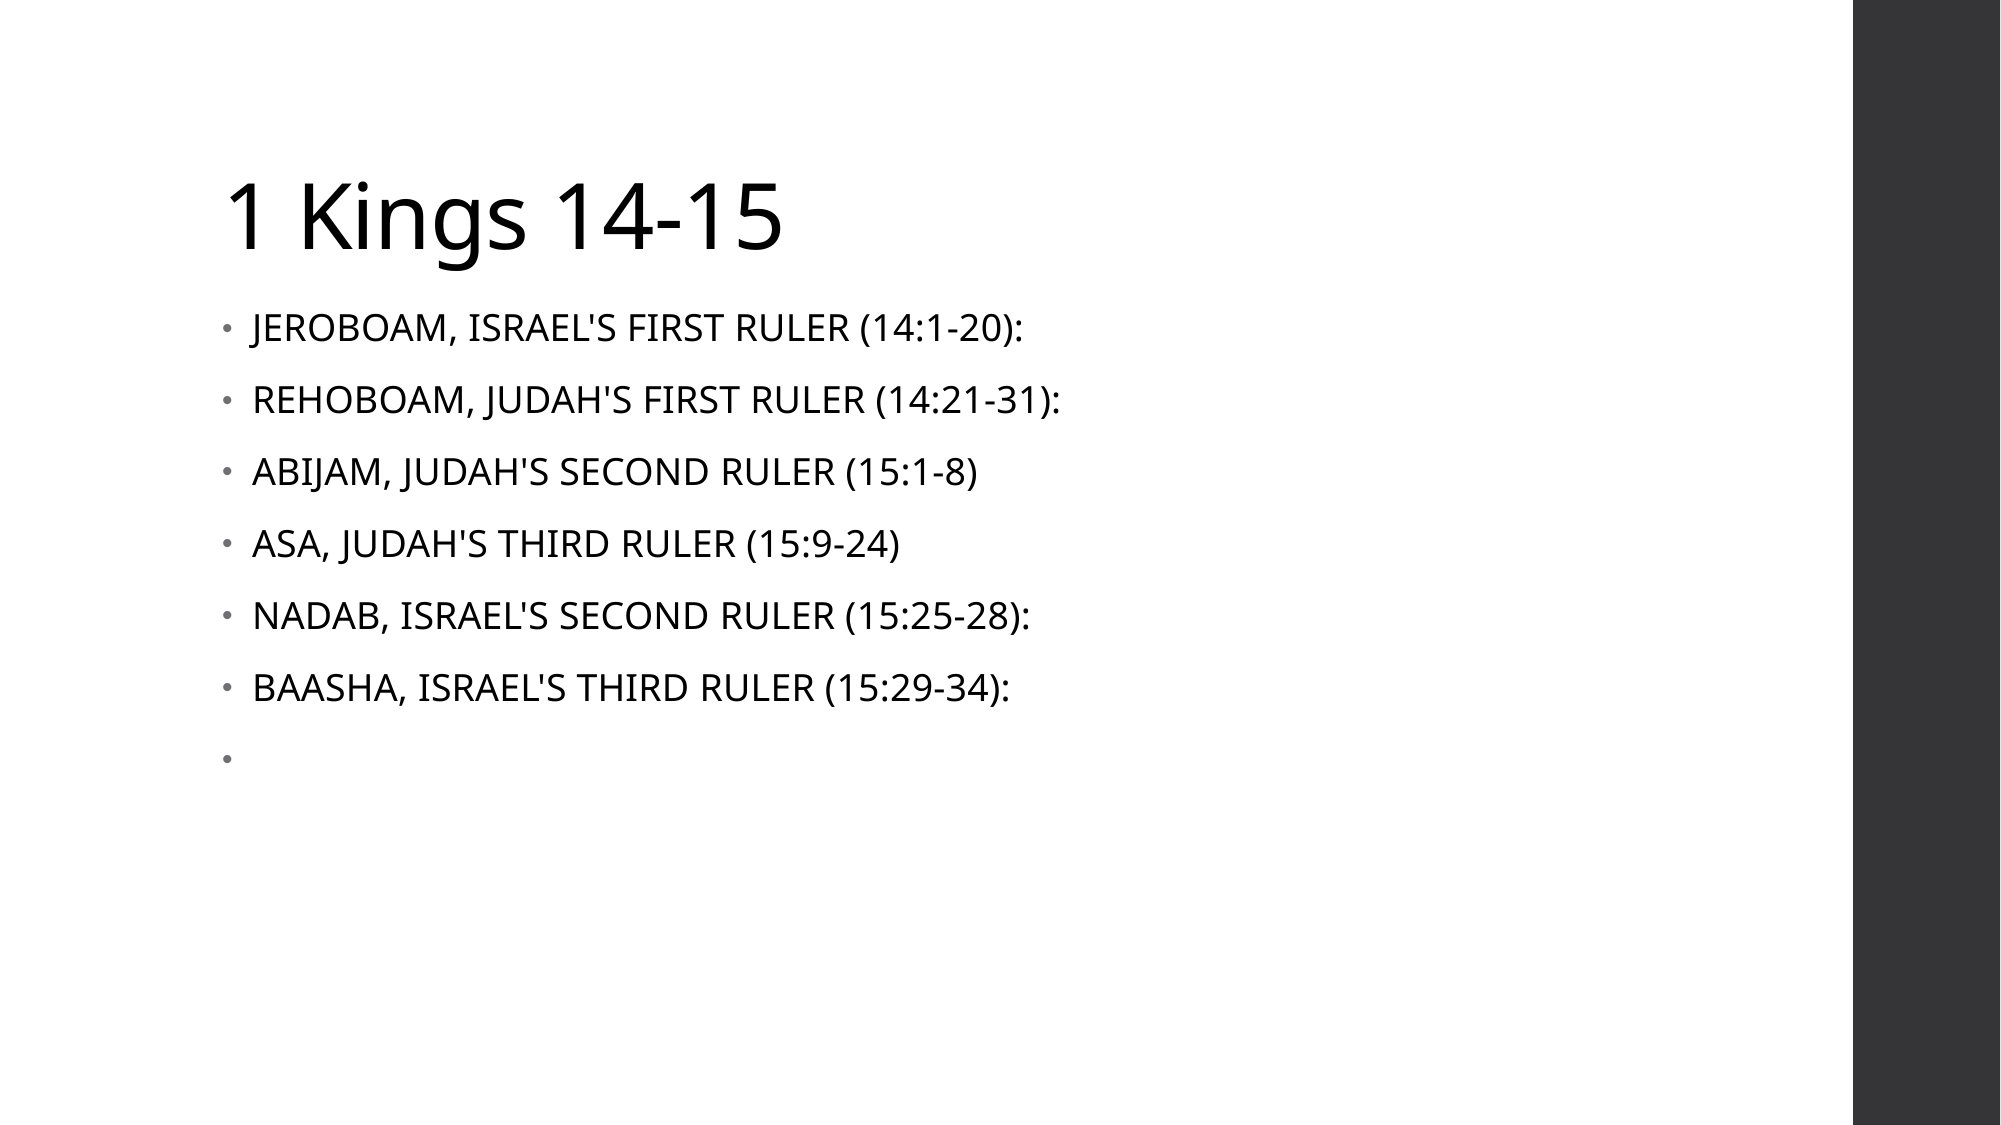

# 1 Kings 14-15
JEROBOAM, ISRAEL'S FIRST RULER (14:1-20):
REHOBOAM, JUDAH'S FIRST RULER (14:21-31):
ABIJAM, JUDAH'S SECOND RULER (15:1-8)
ASA, JUDAH'S THIRD RULER (15:9-24)
NADAB, ISRAEL'S SECOND RULER (15:25-28):
BAASHA, ISRAEL'S THIRD RULER (15:29-34):